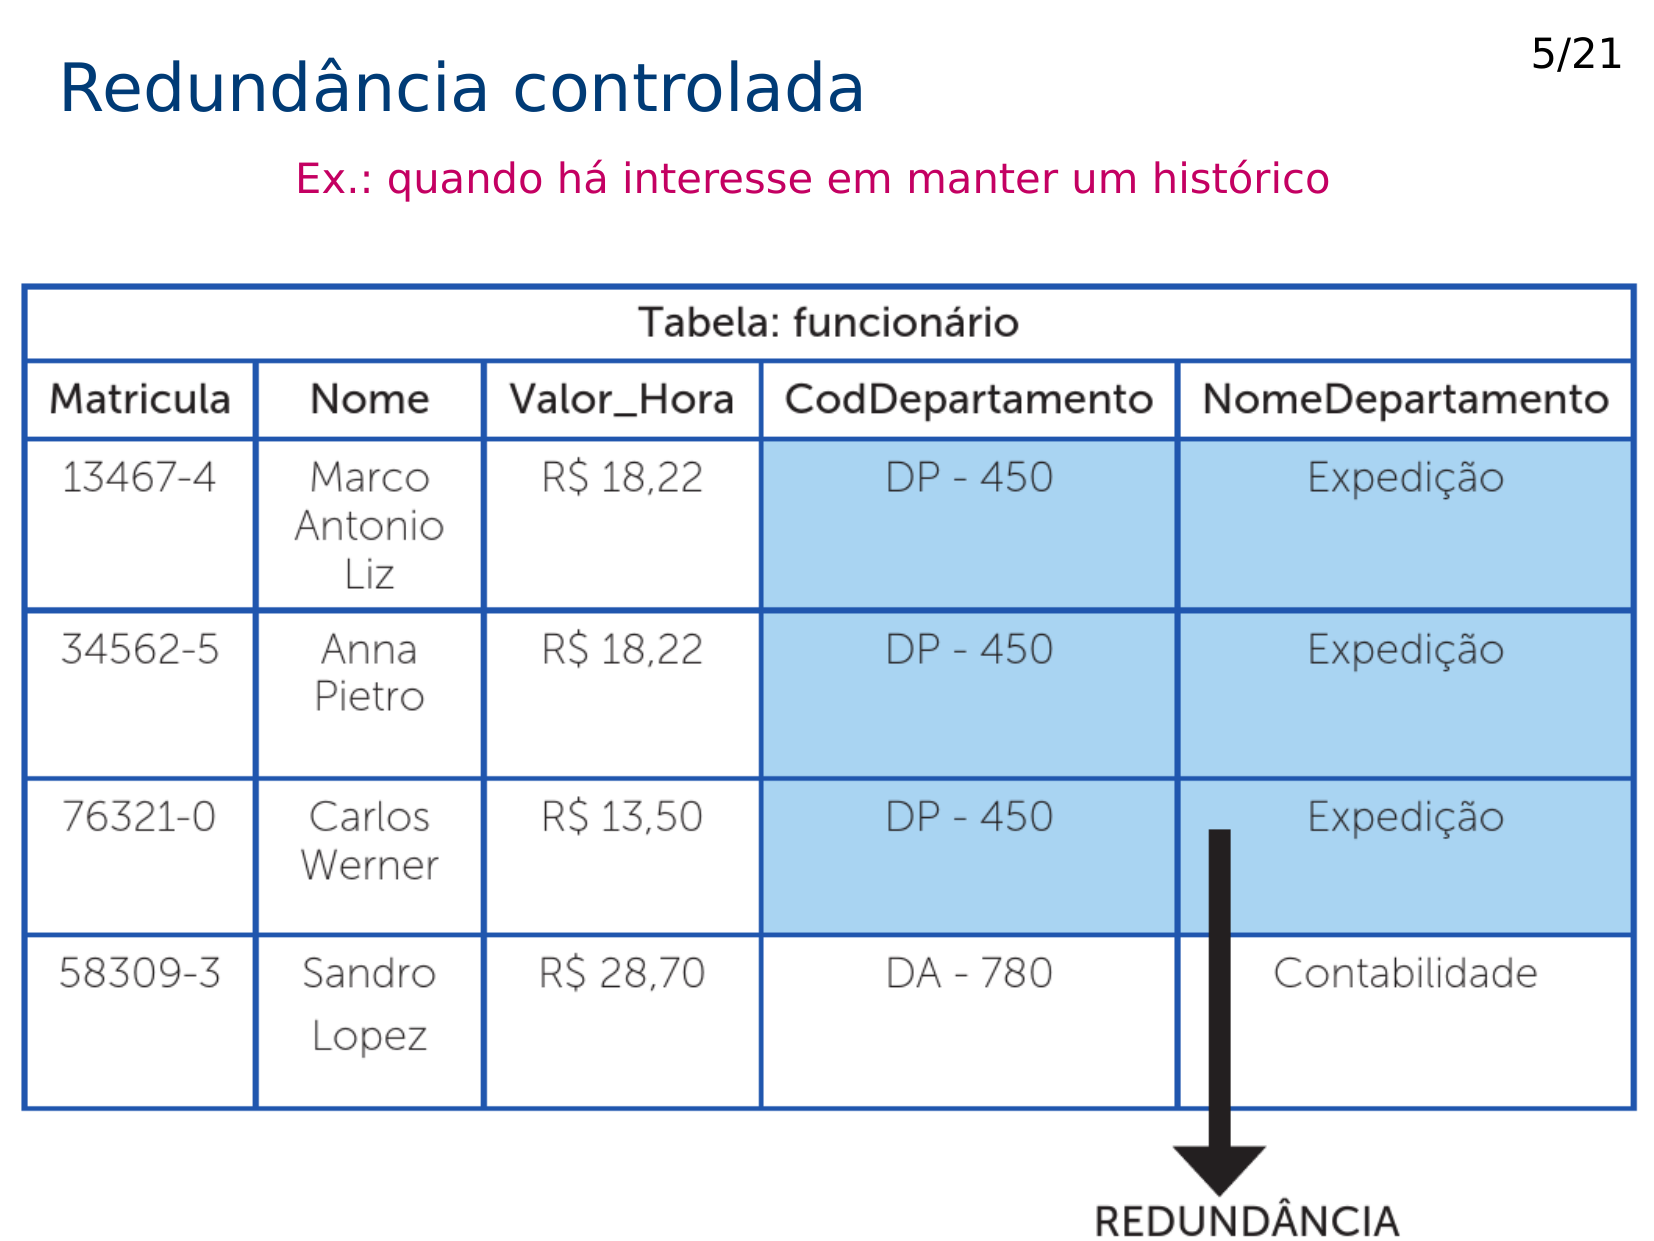

# Redundância controlada
5
Ex.: quando há interesse em manter um histórico